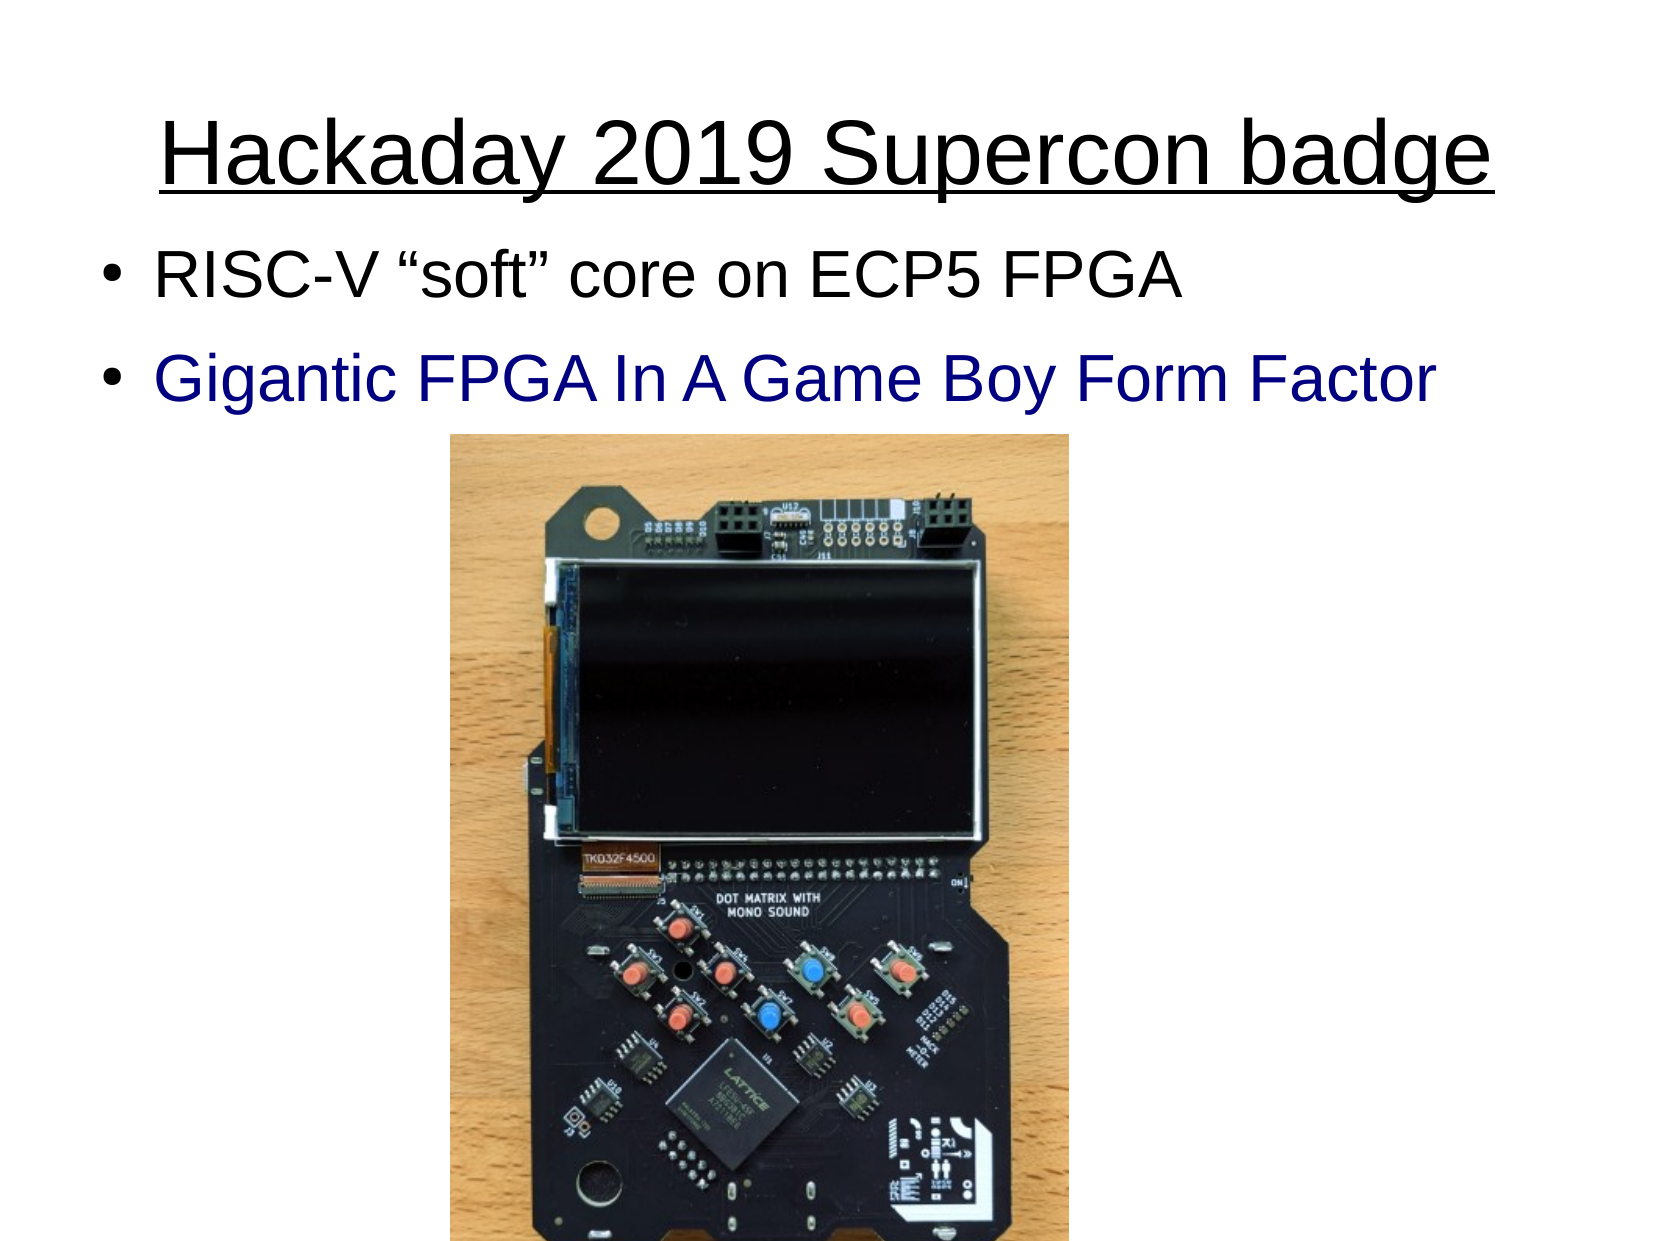

# Hackaday 2019 Supercon badge
RISC-V “soft” core on ECP5 FPGA
Gigantic FPGA In A Game Boy Form Factor